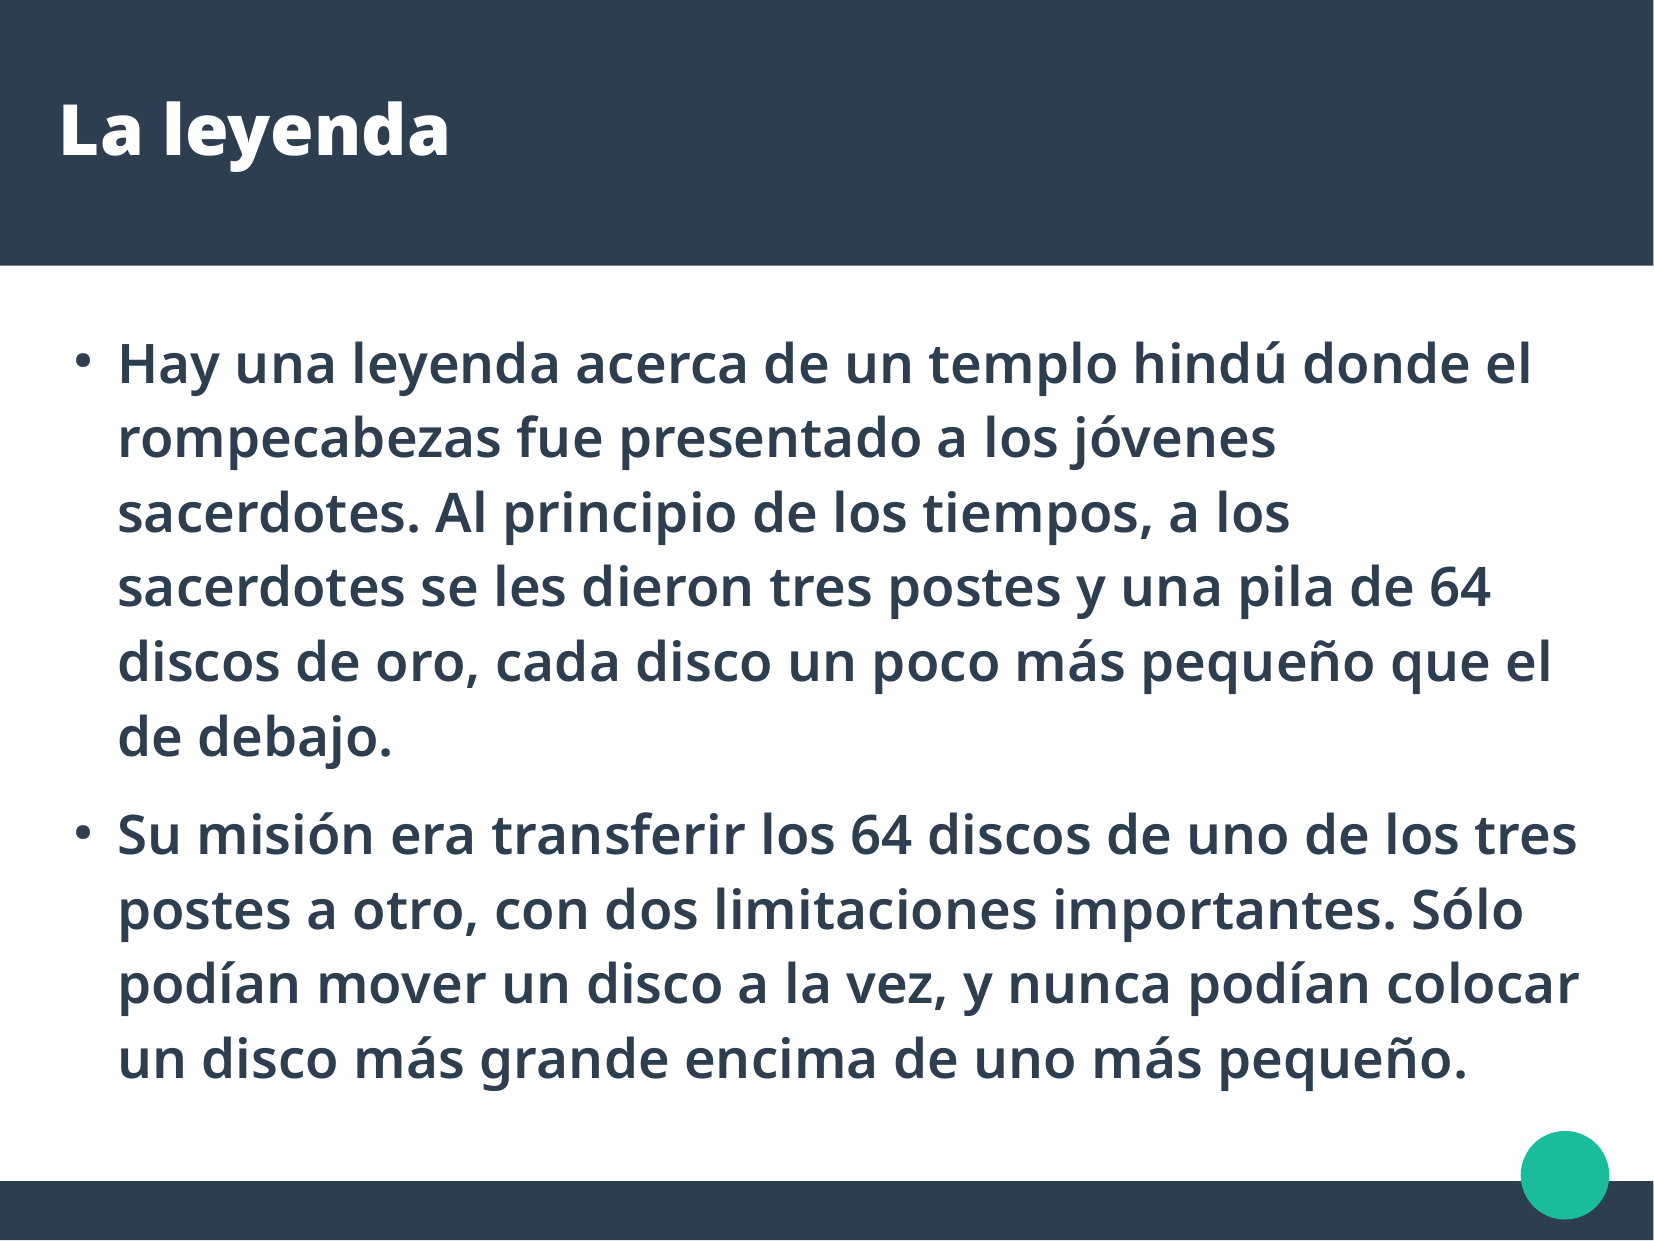

# La leyenda
Hay una leyenda acerca de un templo hindú donde el rompecabezas fue presentado a los jóvenes sacerdotes. Al principio de los tiempos, a los sacerdotes se les dieron tres postes y una pila de 64 discos de oro, cada disco un poco más pequeño que el de debajo.
Su misión era transferir los 64 discos de uno de los tres postes a otro, con dos limitaciones importantes. Sólo podían mover un disco a la vez, y nunca podían colocar un disco más grande encima de uno más pequeño.